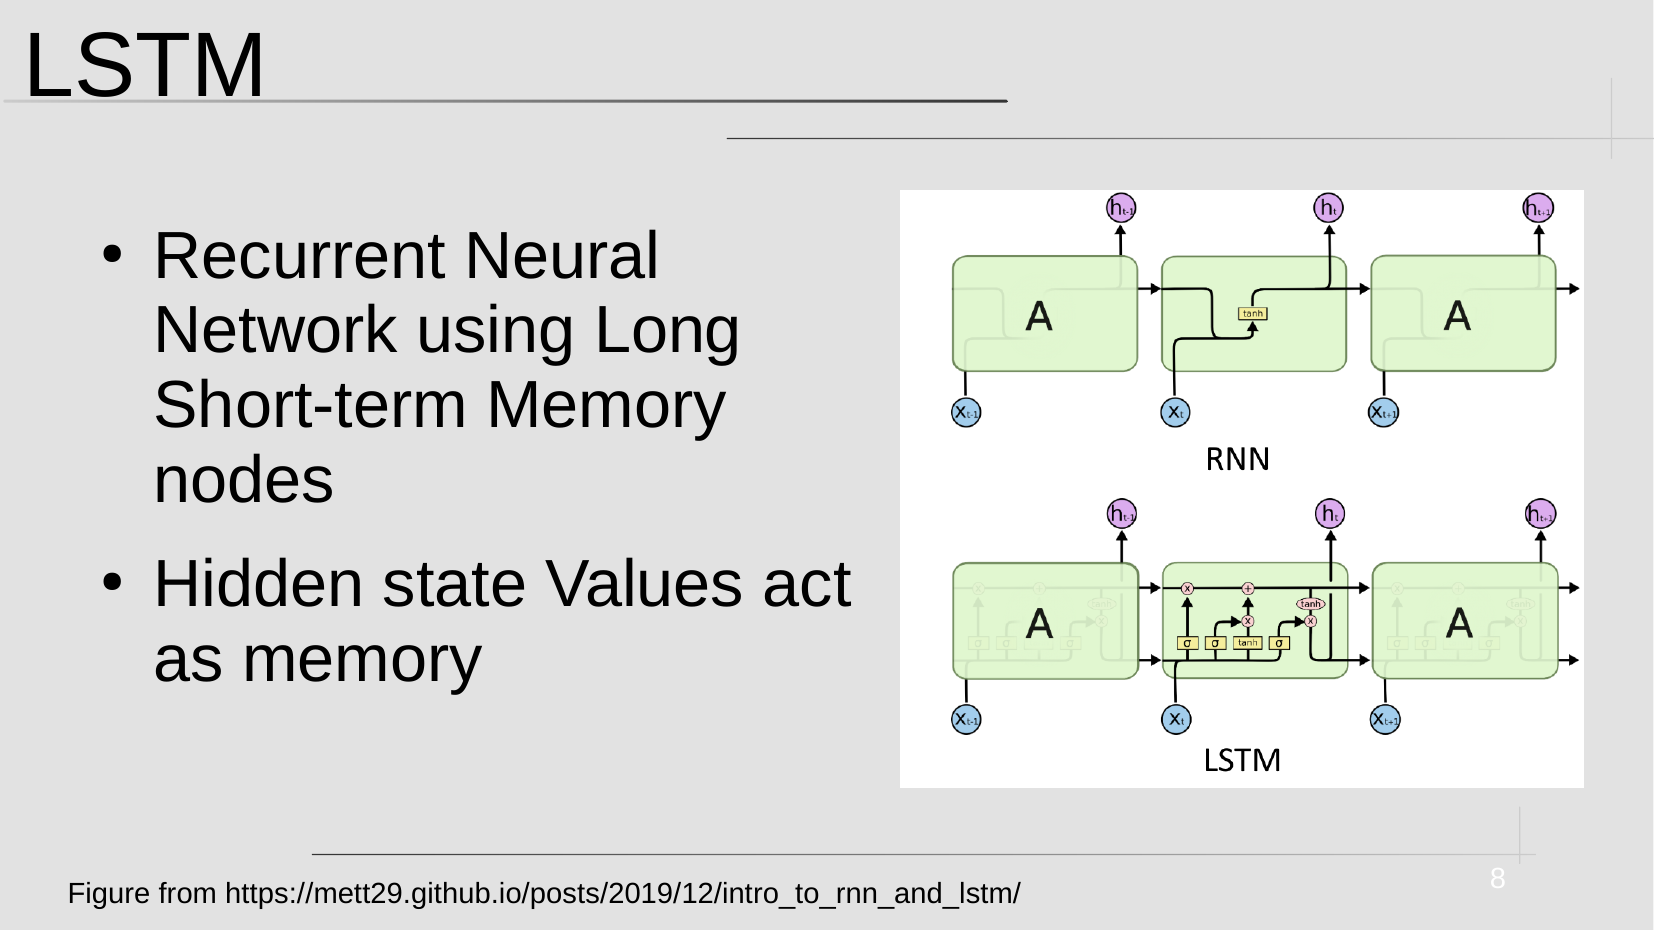

# LSTM
Recurrent Neural Network using Long Short-term Memory nodes
Hidden state Values act as memory
8
Figure from https://mett29.github.io/posts/2019/12/intro_to_rnn_and_lstm/